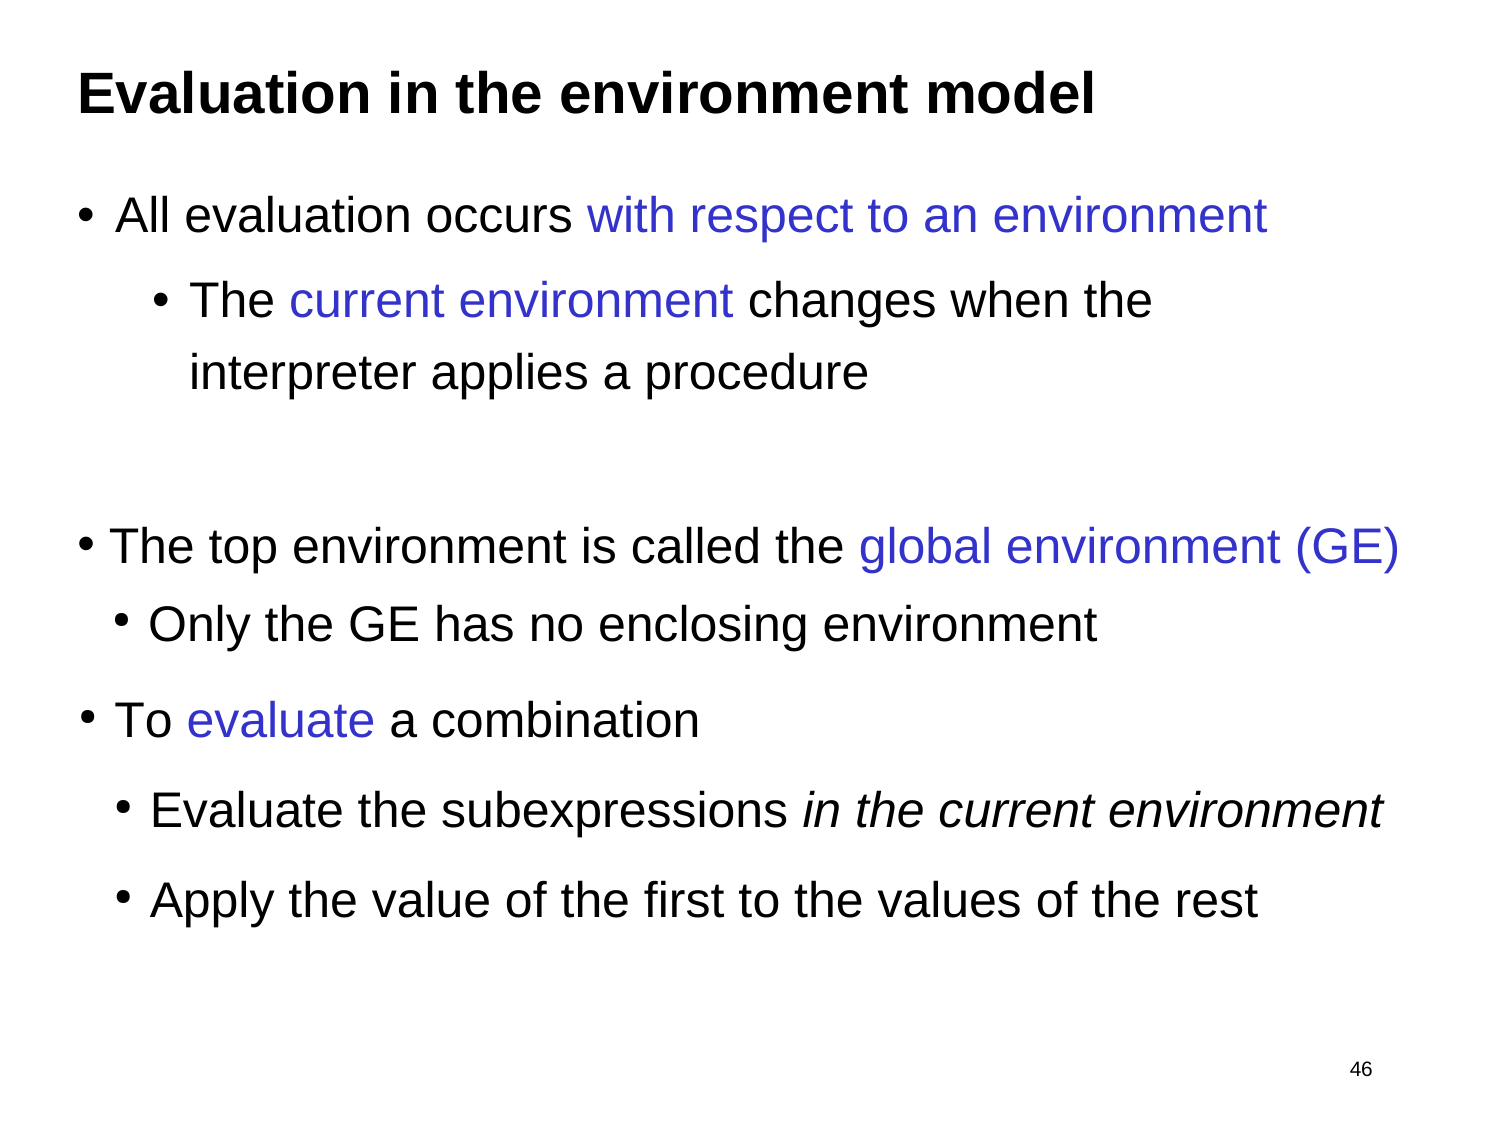

# Evaluation in the environment model
All evaluation occurs with respect to an environment
The current environment changes when the
interpreter applies a procedure
 The top environment is called the global environment (GE)
Only the GE has no enclosing environment
To evaluate a combination
Evaluate the subexpressions in the current environment
Apply the value of the first to the values of the rest
46